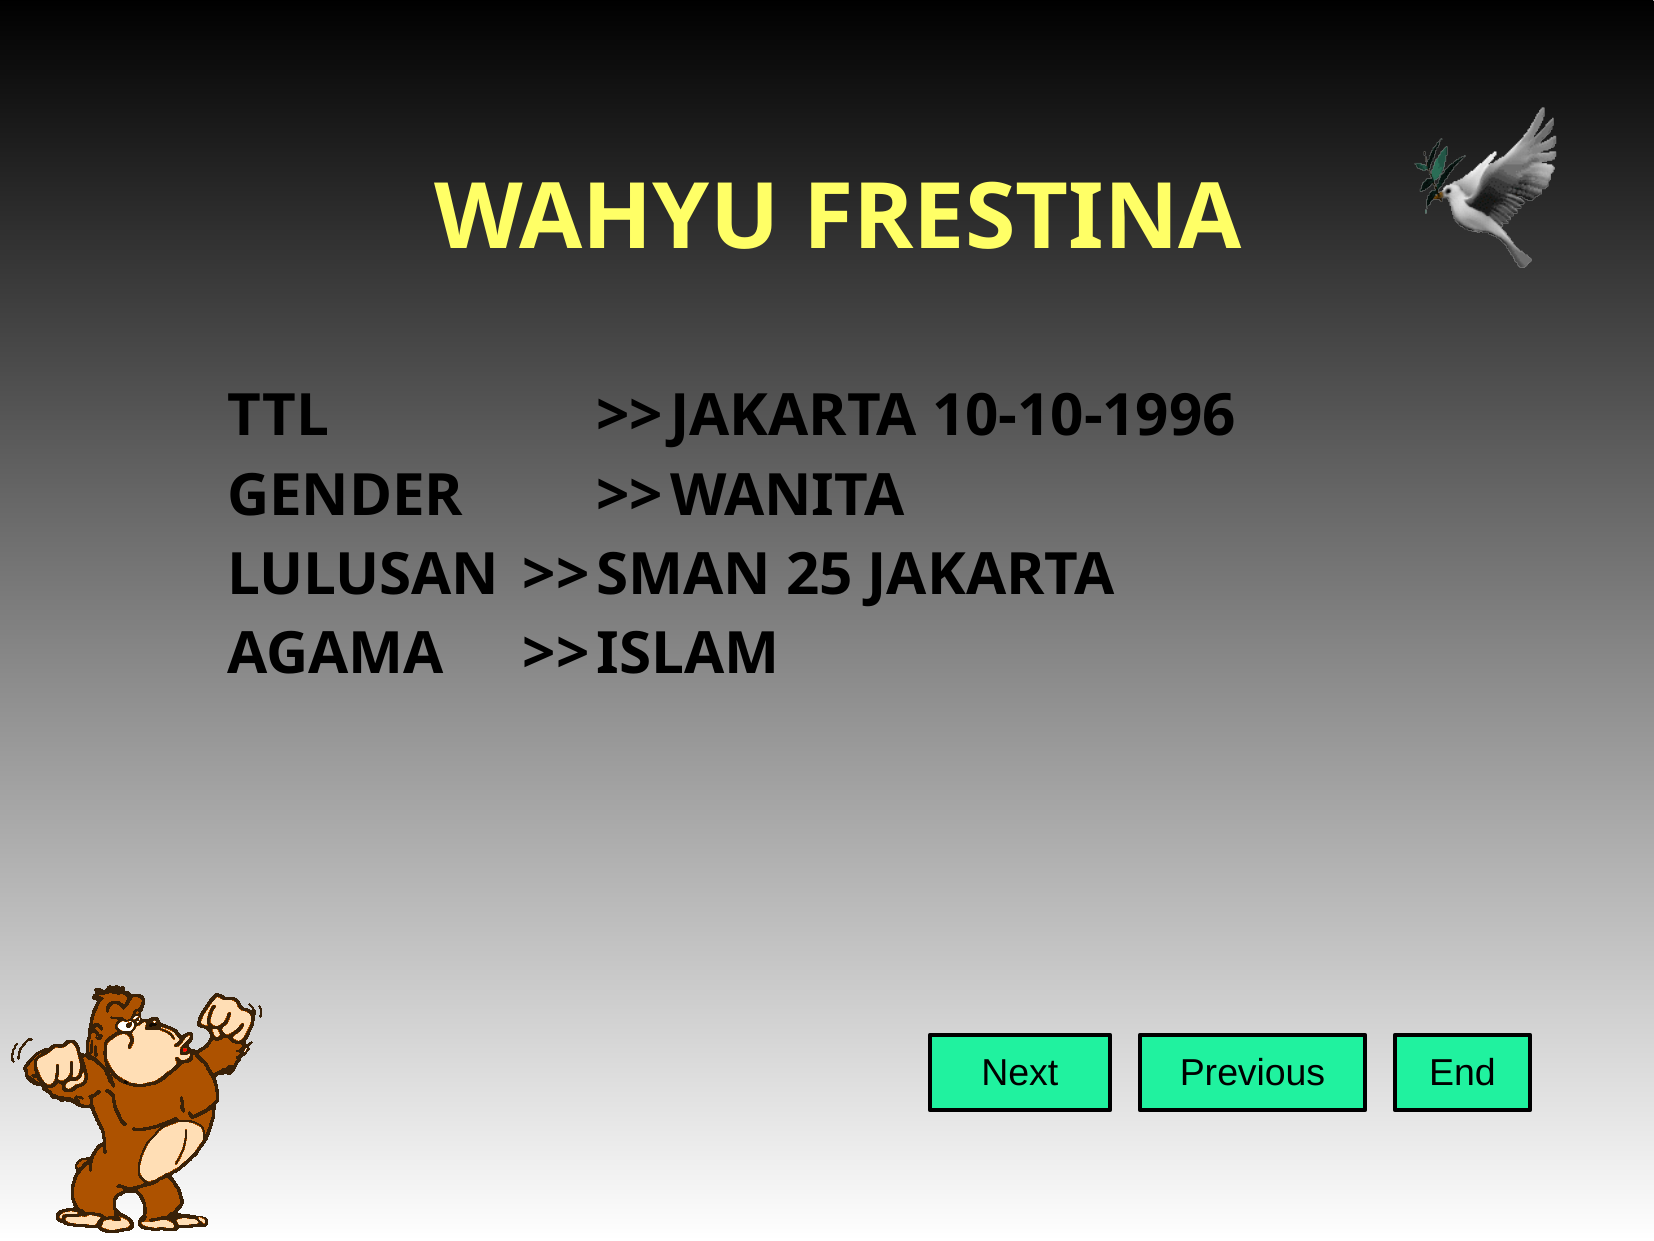

WAHYU FRESTINA
TTL				>>	JAKARTA 10-10-1996
GENDER		>>	WANITA
LULUSAN	>>	SMAN 25 JAKARTA
AGAMA		>>	ISLAM
Next
Previous
End